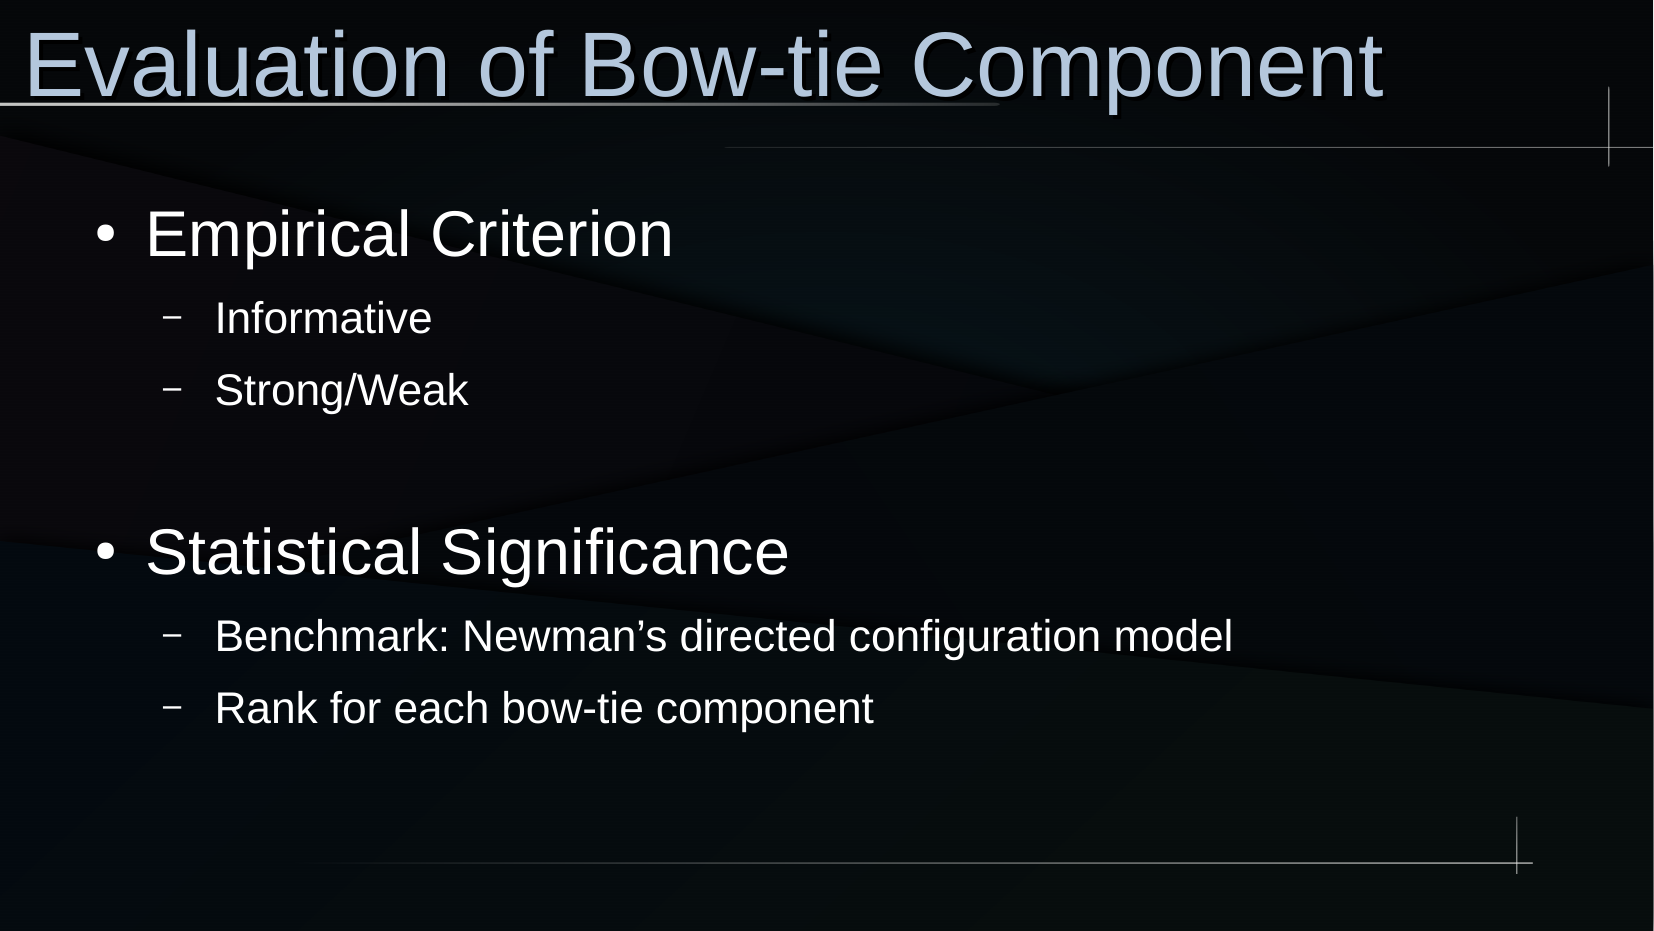

# Evaluation of Bow-tie Component
Empirical Criterion
Informative
Strong/Weak
Statistical Significance
Benchmark: Newman’s directed configuration model
Rank for each bow-tie component